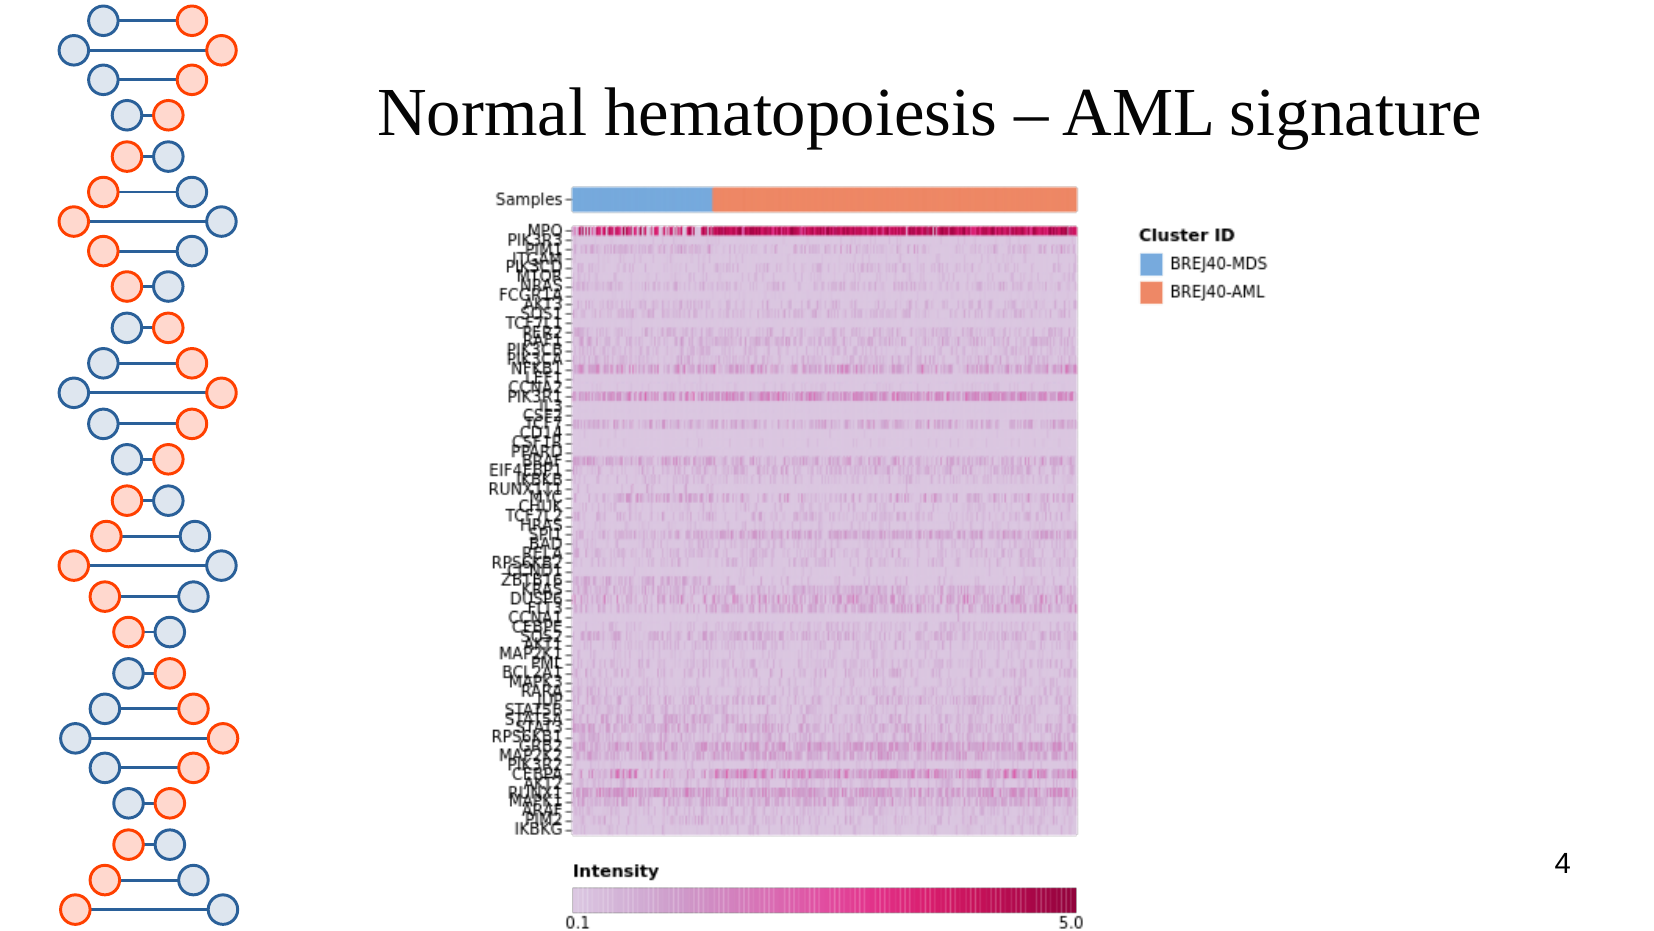

# Normal hematopoiesis – AML signature
4